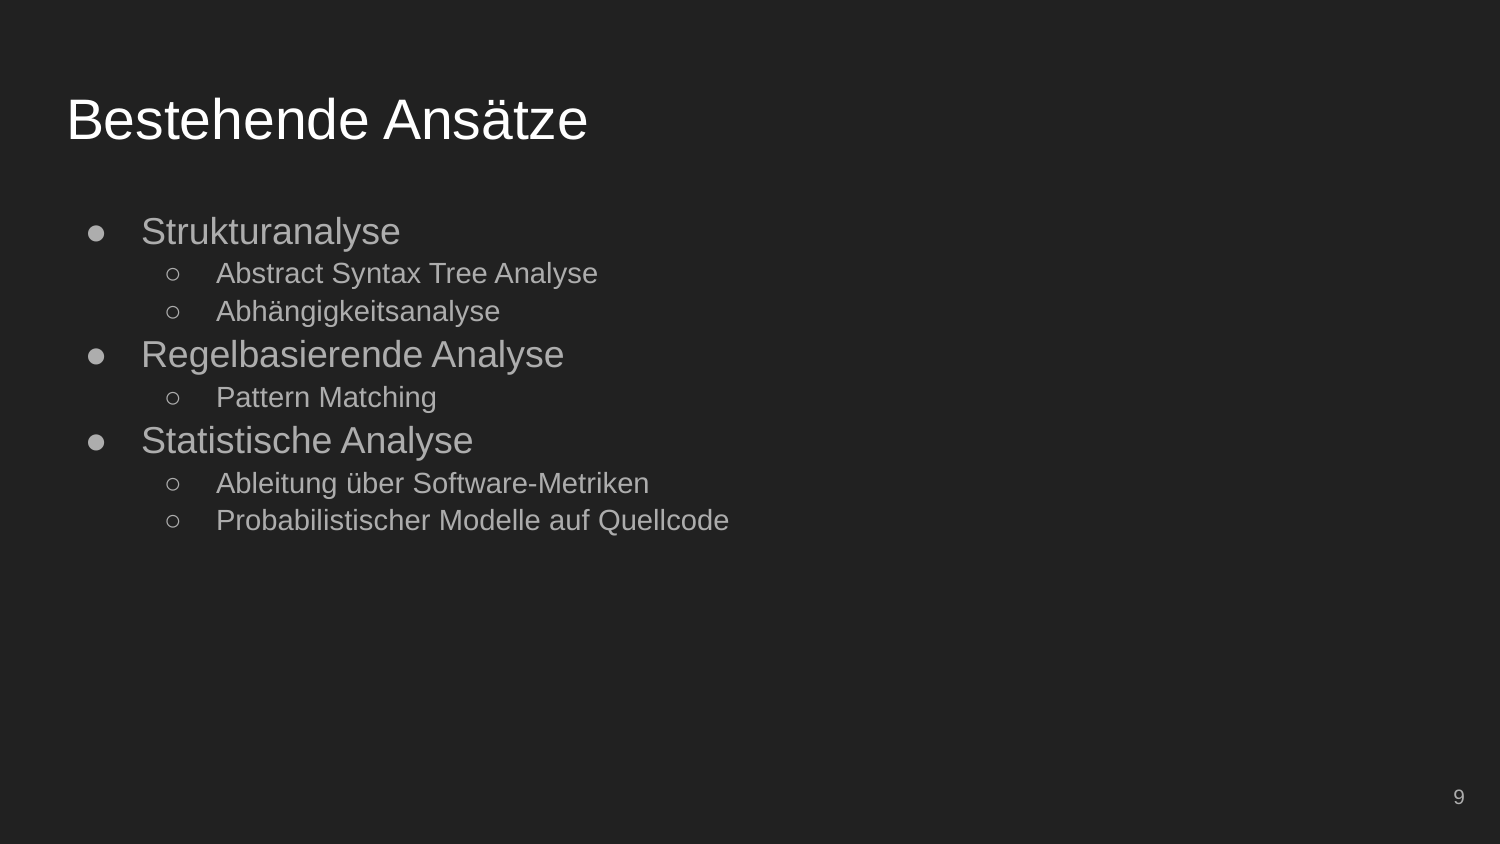

# Bestehende Ansätze
Strukturanalyse
Abstract Syntax Tree Analyse
Abhängigkeitsanalyse
Regelbasierende Analyse
Pattern Matching
Statistische Analyse
Ableitung über Software-Metriken
Probabilistischer Modelle auf Quellcode